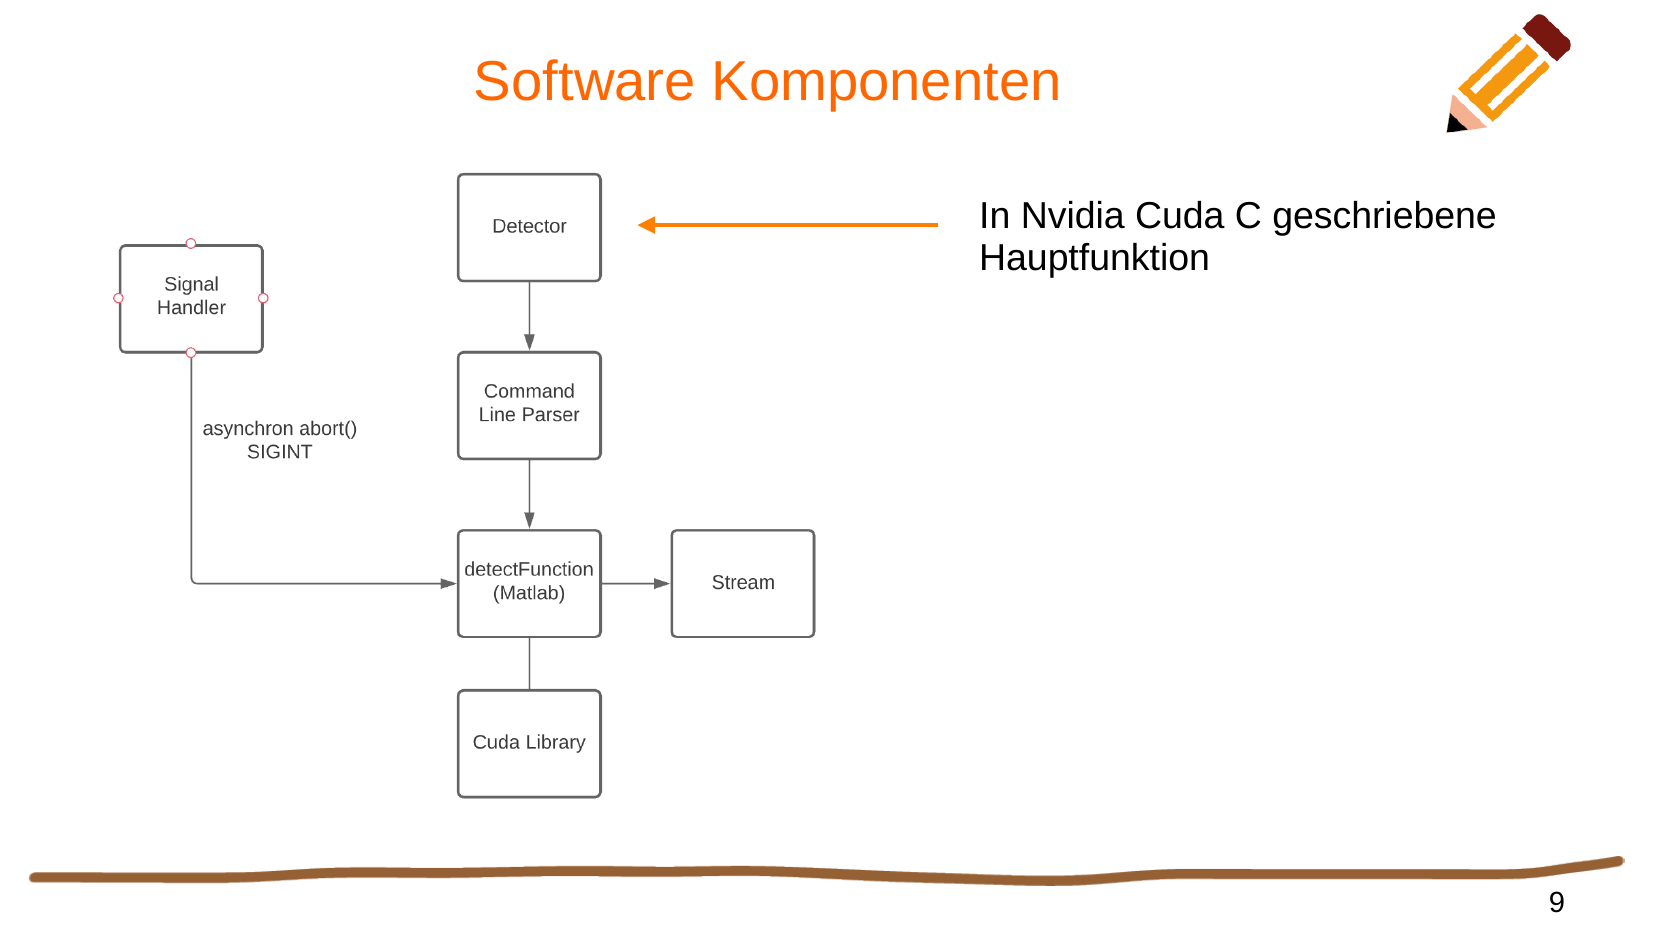

# Software Komponenten
In Nvidia Cuda C geschriebene
Hauptfunktion
9